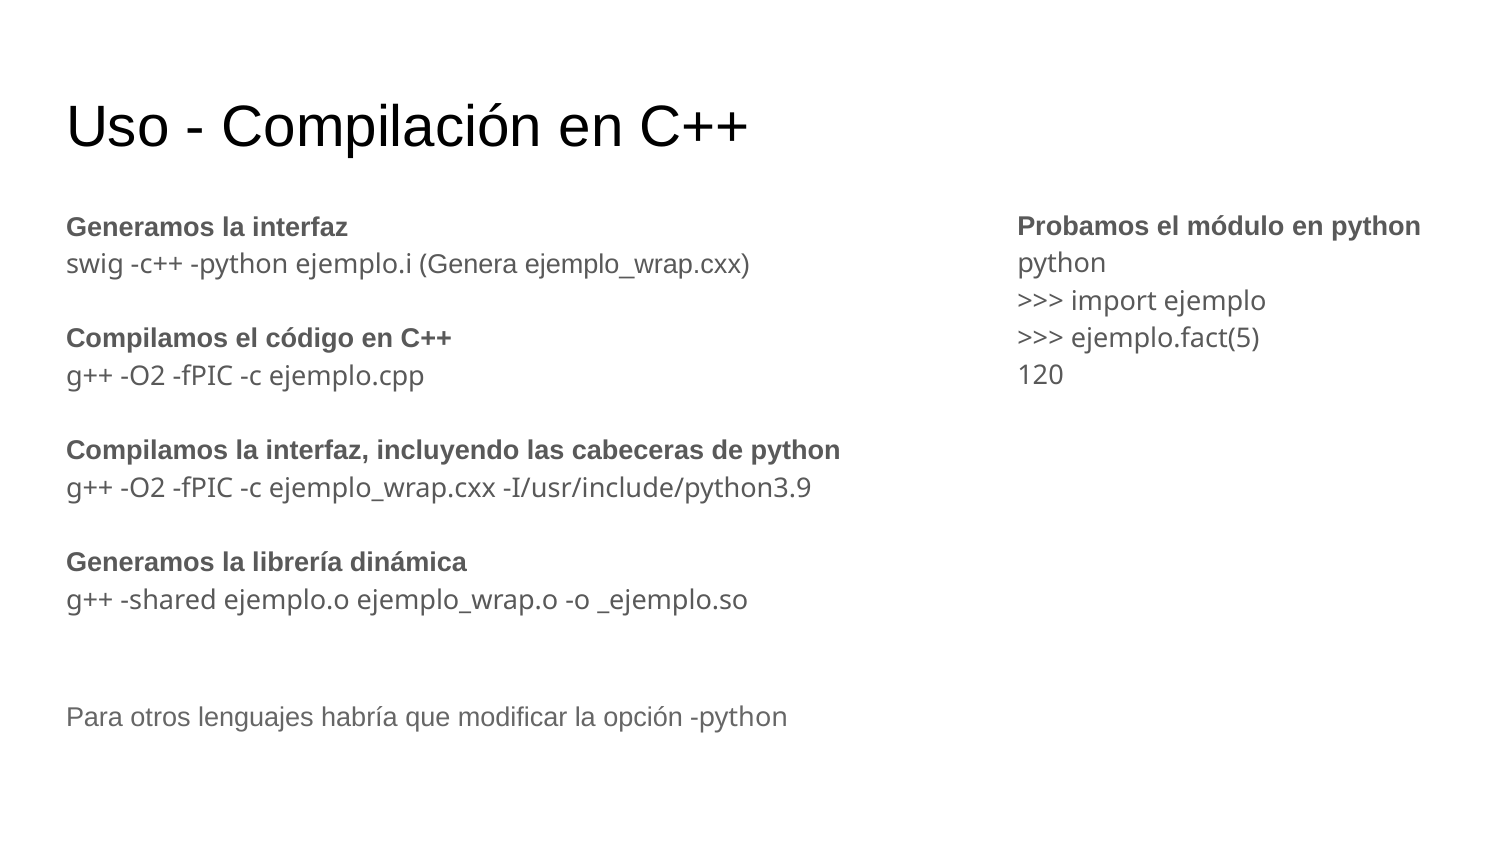

# Uso - Compilación en C++
Probamos el módulo en python
python
>>> import ejemplo
>>> ejemplo.fact(5)
120
Generamos la interfaz
swig -c++ -python ejemplo.i (Genera ejemplo_wrap.cxx)
Compilamos el código en C++
g++ -O2 -fPIC -c ejemplo.cpp
Compilamos la interfaz, incluyendo las cabeceras de python
g++ -O2 -fPIC -c ejemplo_wrap.cxx -I/usr/include/python3.9
Generamos la librería dinámica
g++ -shared ejemplo.o ejemplo_wrap.o -o _ejemplo.so
Para otros lenguajes habría que modificar la opción -python